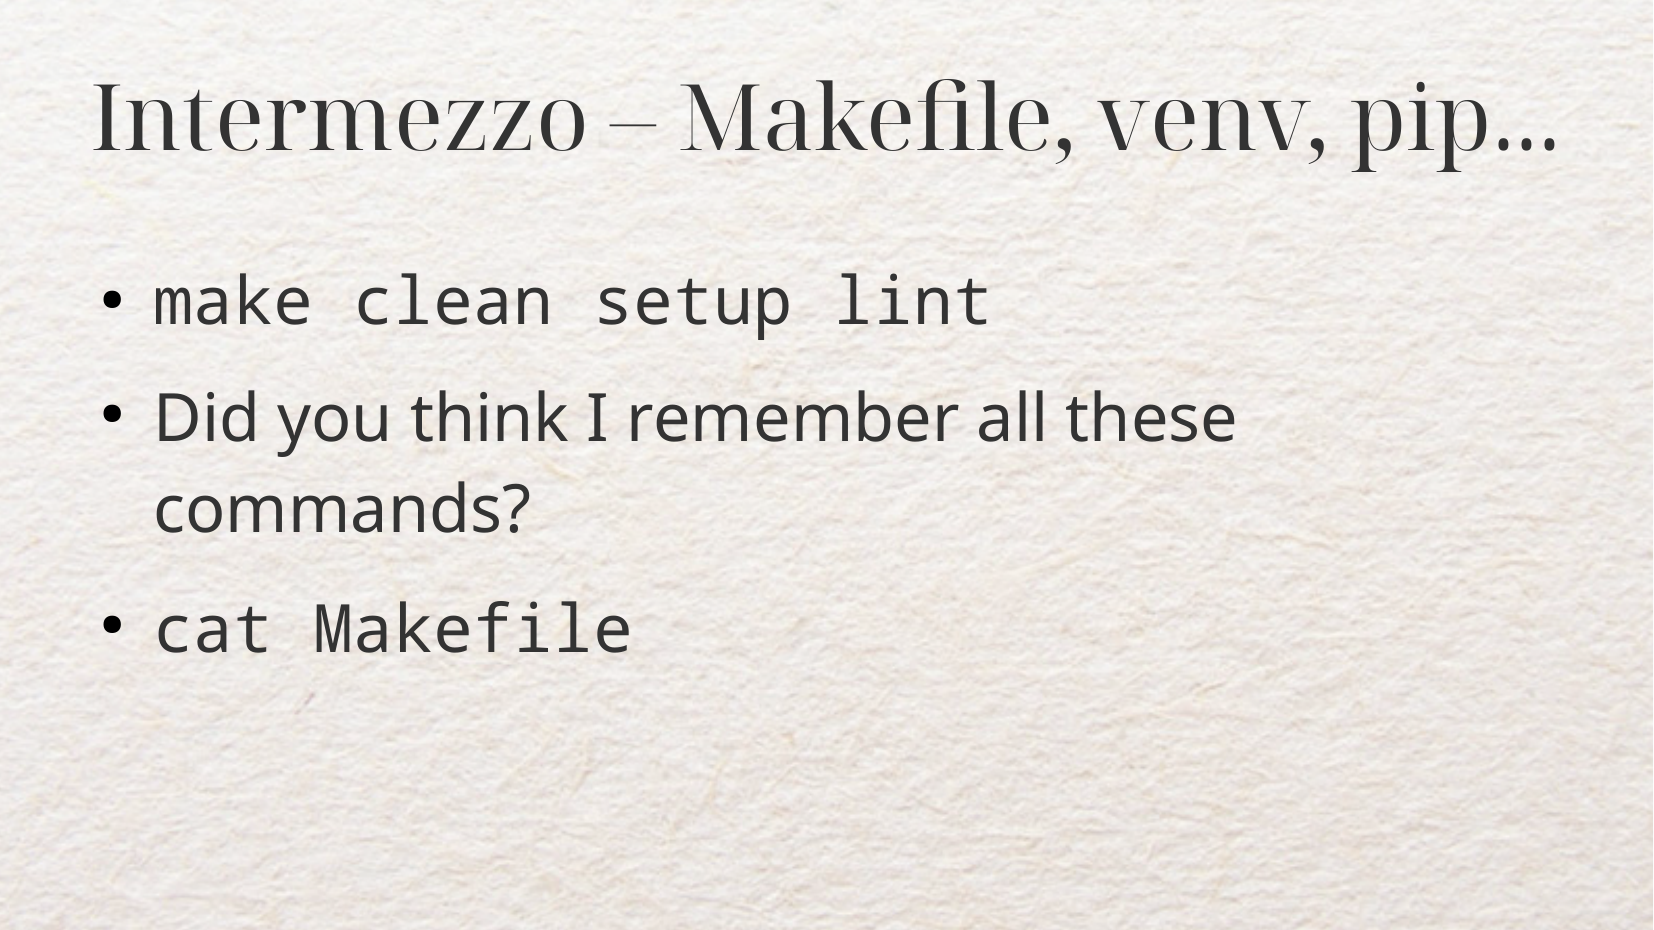

# Intermezzo – Makefile, venv, pip...
make clean setup lint
Did you think I remember all these commands?
cat Makefile